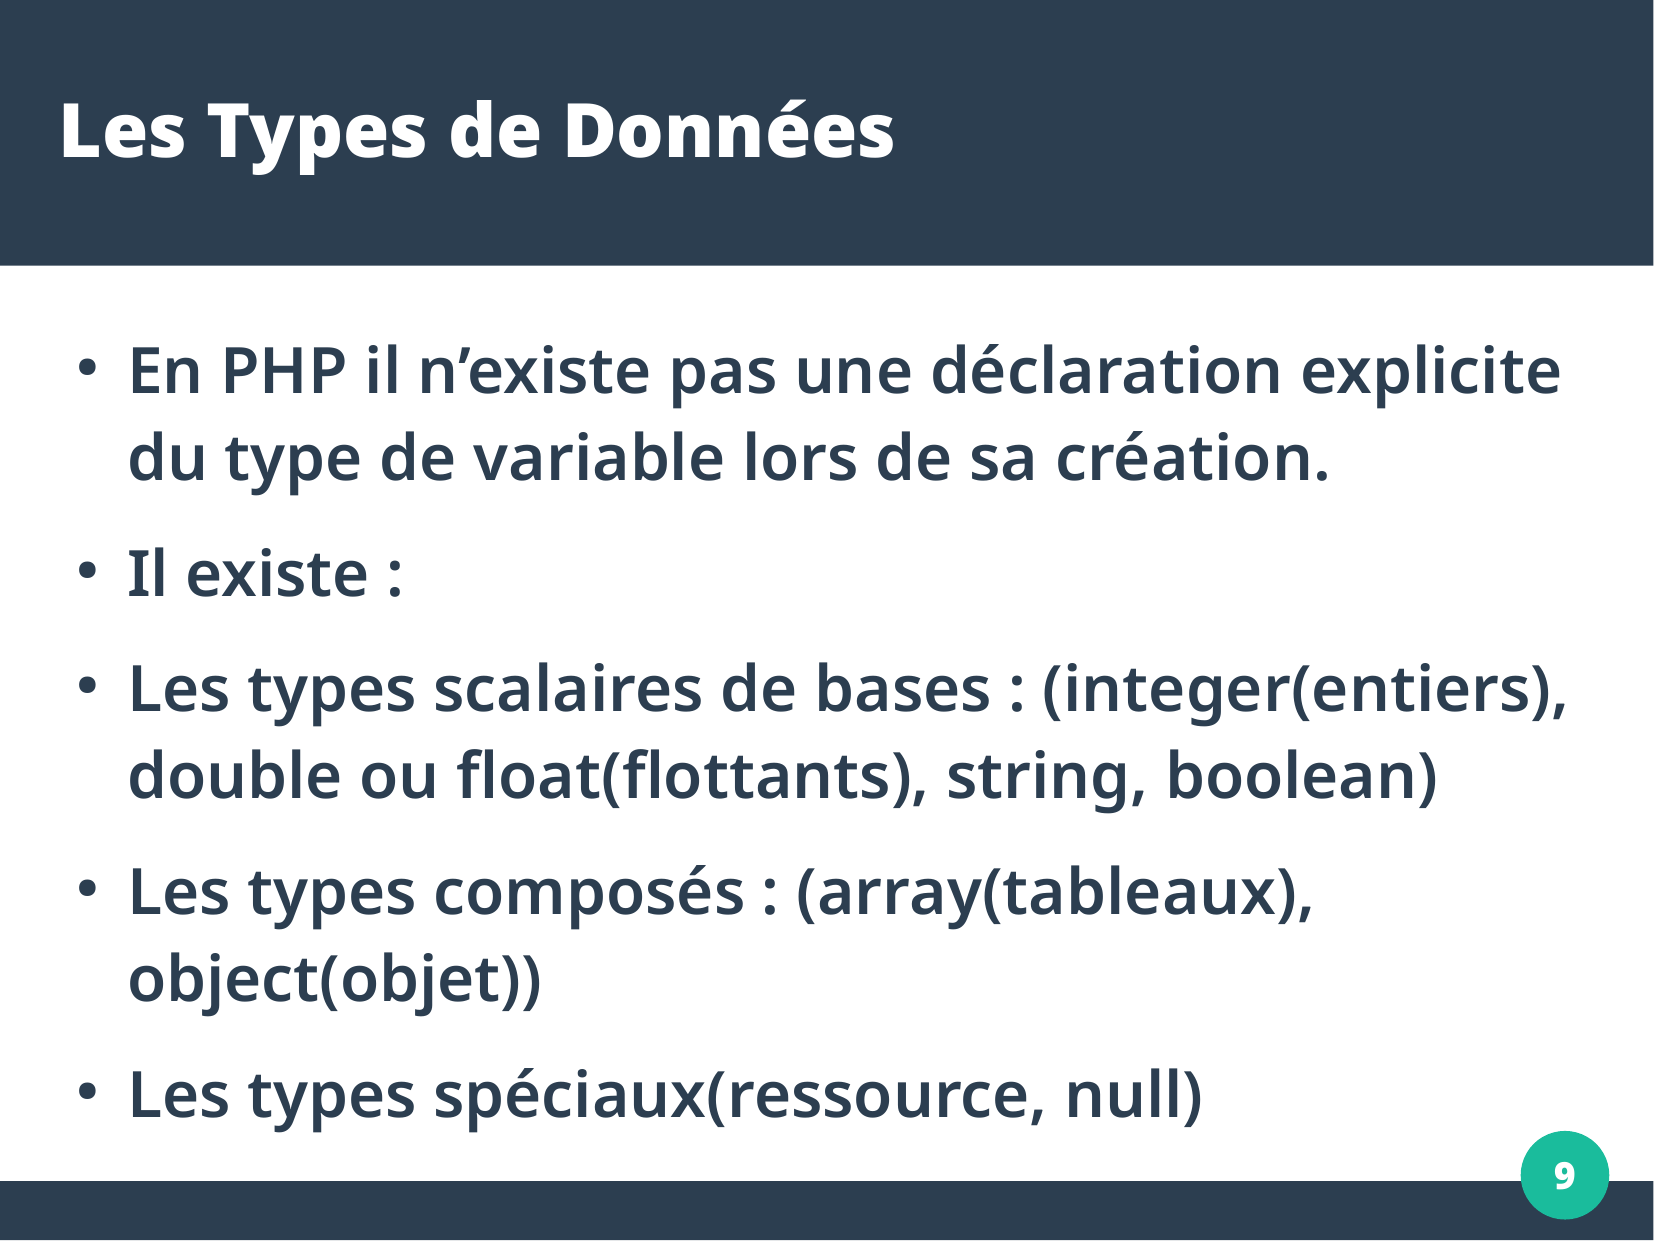

# Les Types de Données
En PHP il n’existe pas une déclaration explicite du type de variable lors de sa création.
Il existe :
Les types scalaires de bases : (integer(entiers), double ou float(flottants), string, boolean)
Les types composés : (array(tableaux), object(objet))
Les types spéciaux(ressource, null)
9